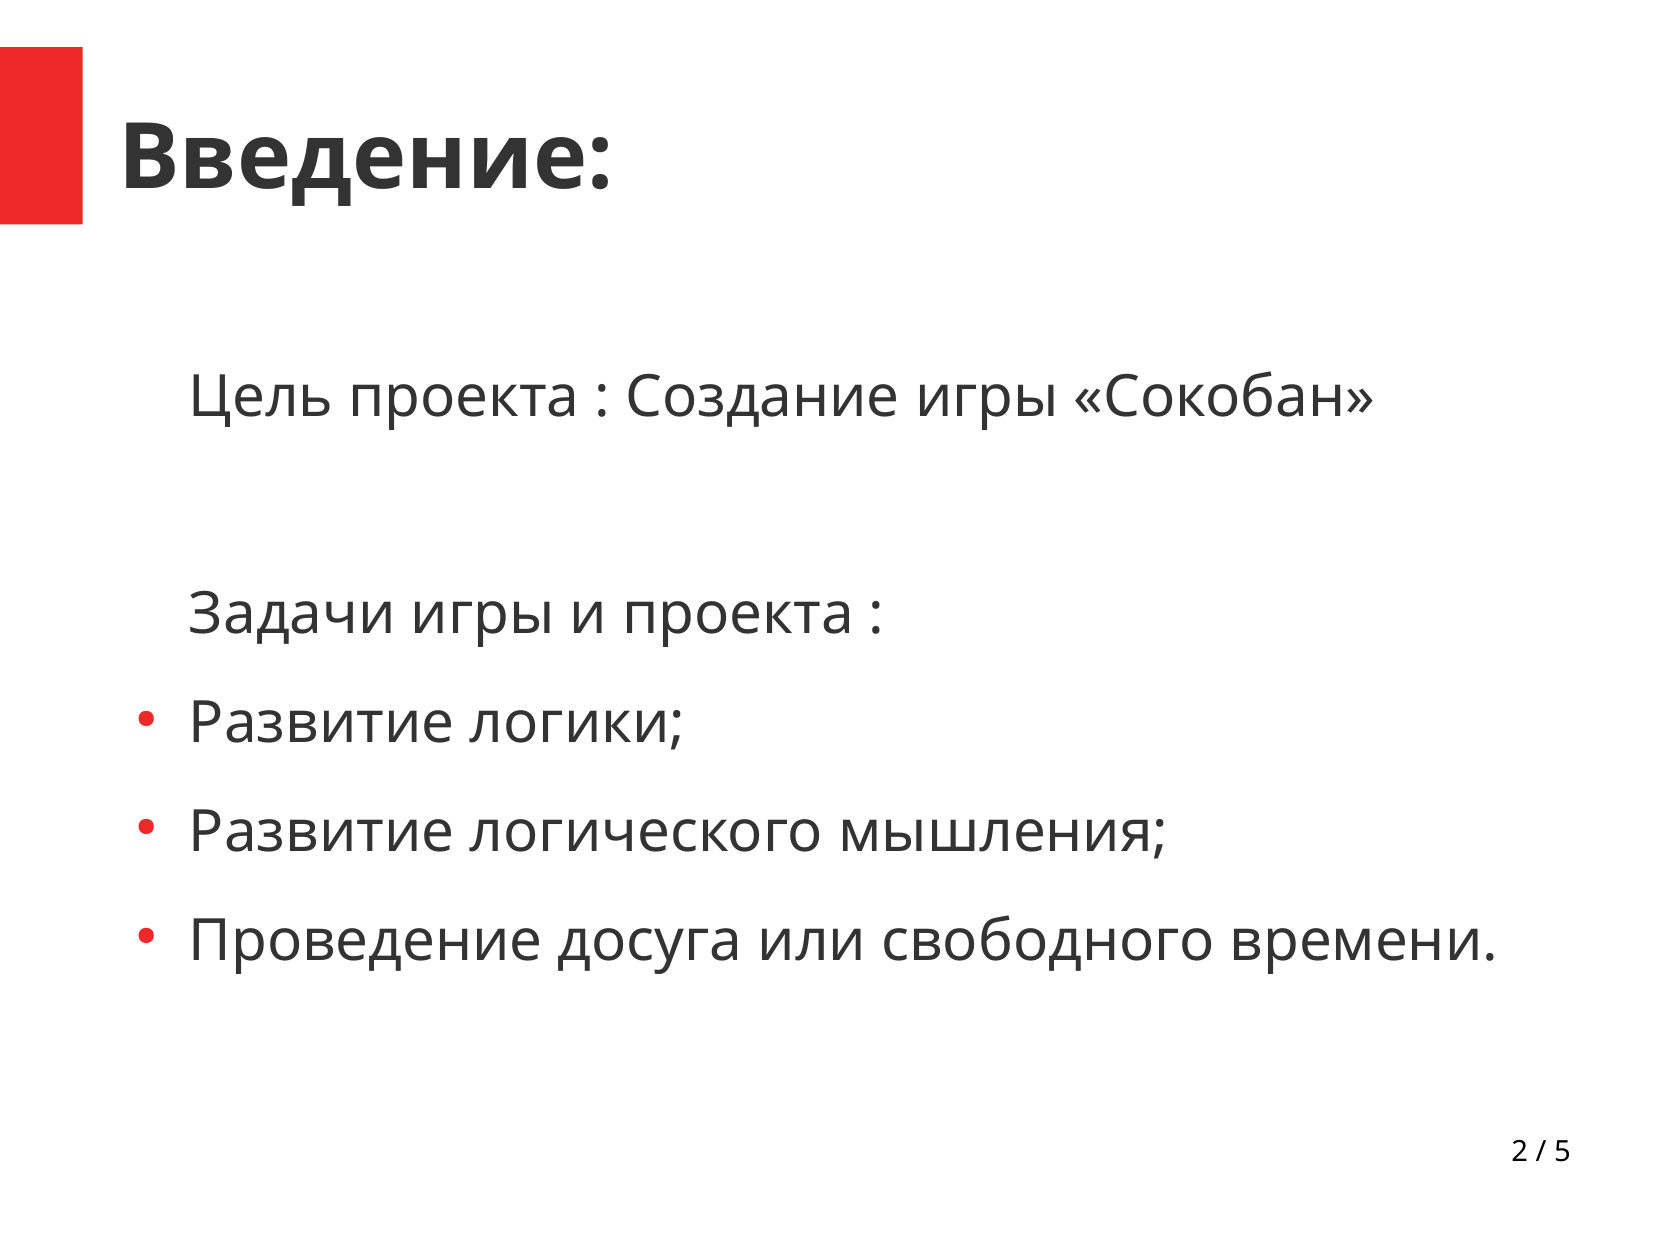

# Введение:
Цель проекта : Создание игры «Сокобан»
Задачи игры и проекта :
Развитие логики;
Развитие логического мышления;
Проведение досуга или свободного времени.
2